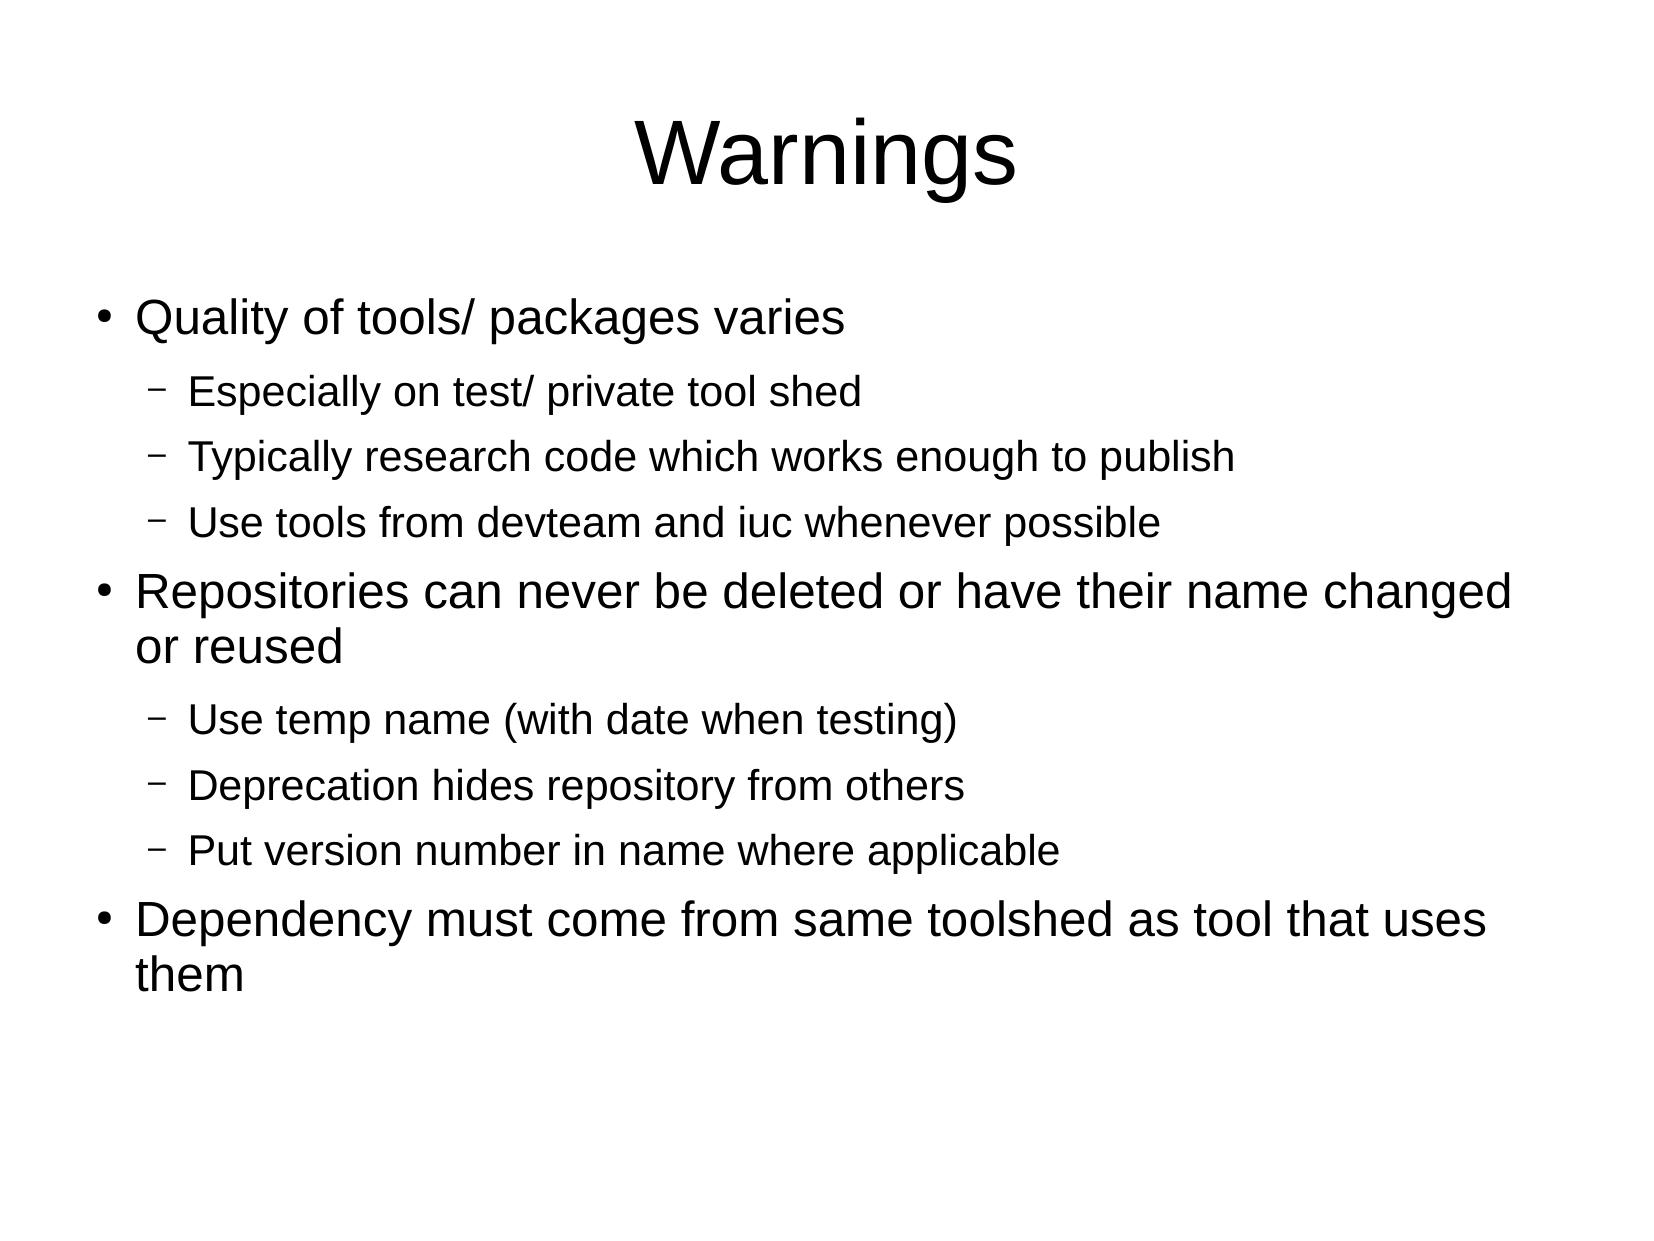

# Warnings
Quality of tools/ packages varies
Especially on test/ private tool shed
Typically research code which works enough to publish
Use tools from devteam and iuc whenever possible
Repositories can never be deleted or have their name changed or reused
Use temp name (with date when testing)
Deprecation hides repository from others
Put version number in name where applicable
Dependency must come from same toolshed as tool that uses them